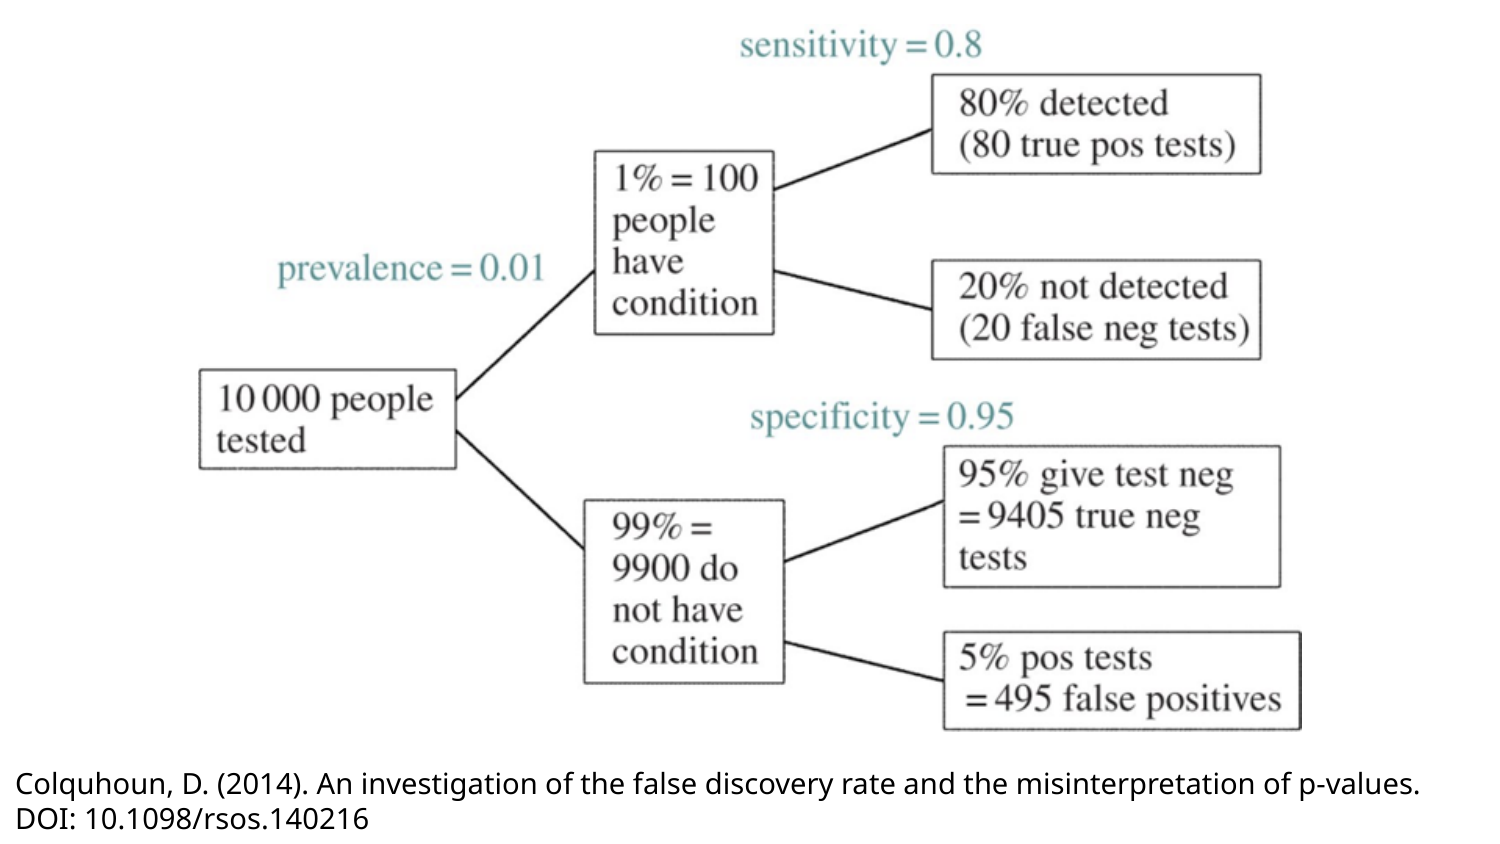

Colquhoun, D. (2014). An investigation of the false discovery rate and the misinterpretation of p-values. DOI: 10.1098/rsos.140216